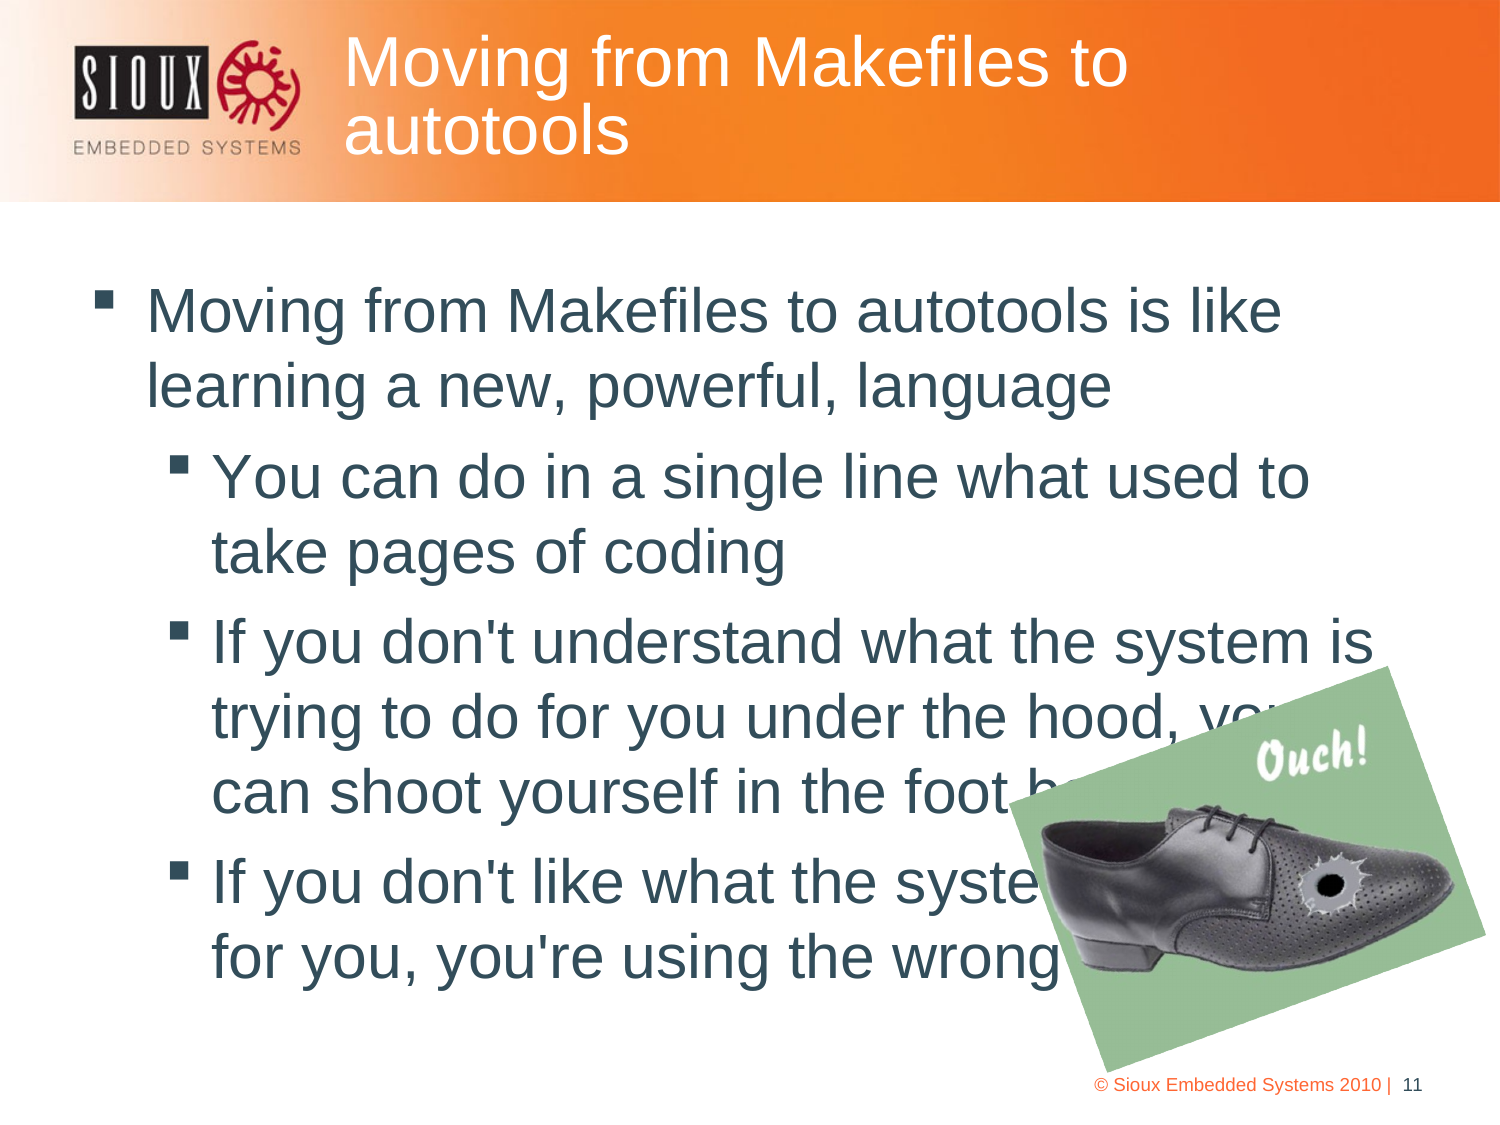

# Moving from Makefiles to autotools
Moving from Makefiles to autotools is like learning a new, powerful, language
You can do in a single line what used to take pages of coding
If you don't understand what the system is trying to do for you under the hood, you can shoot yourself in the foot badly
If you don't like what the system is doing for you, you're using the wrong tool
11
© Sioux Embedded Systems 2010